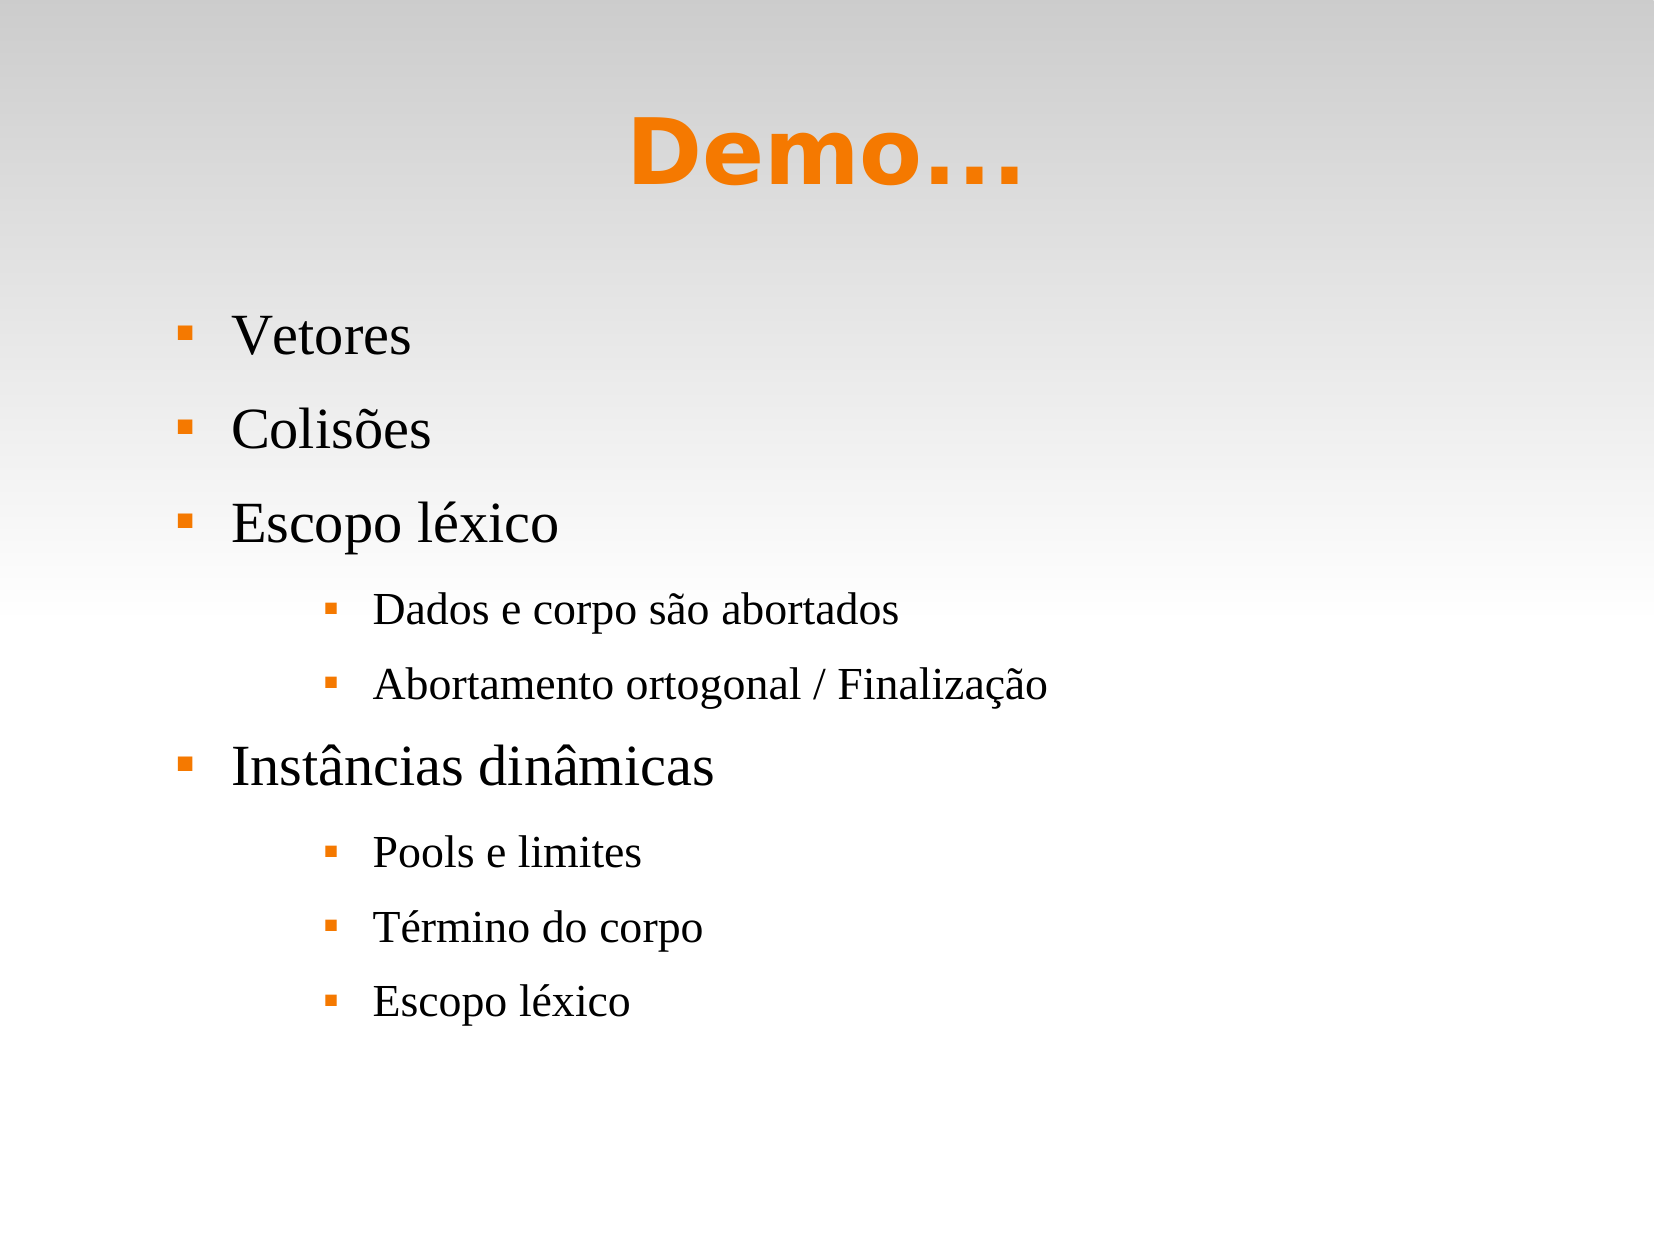

# Demo...
Vetores
Colisões
Escopo léxico
Dados e corpo são abortados
Abortamento ortogonal / Finalização
Instâncias dinâmicas
Pools e limites
Término do corpo
Escopo léxico